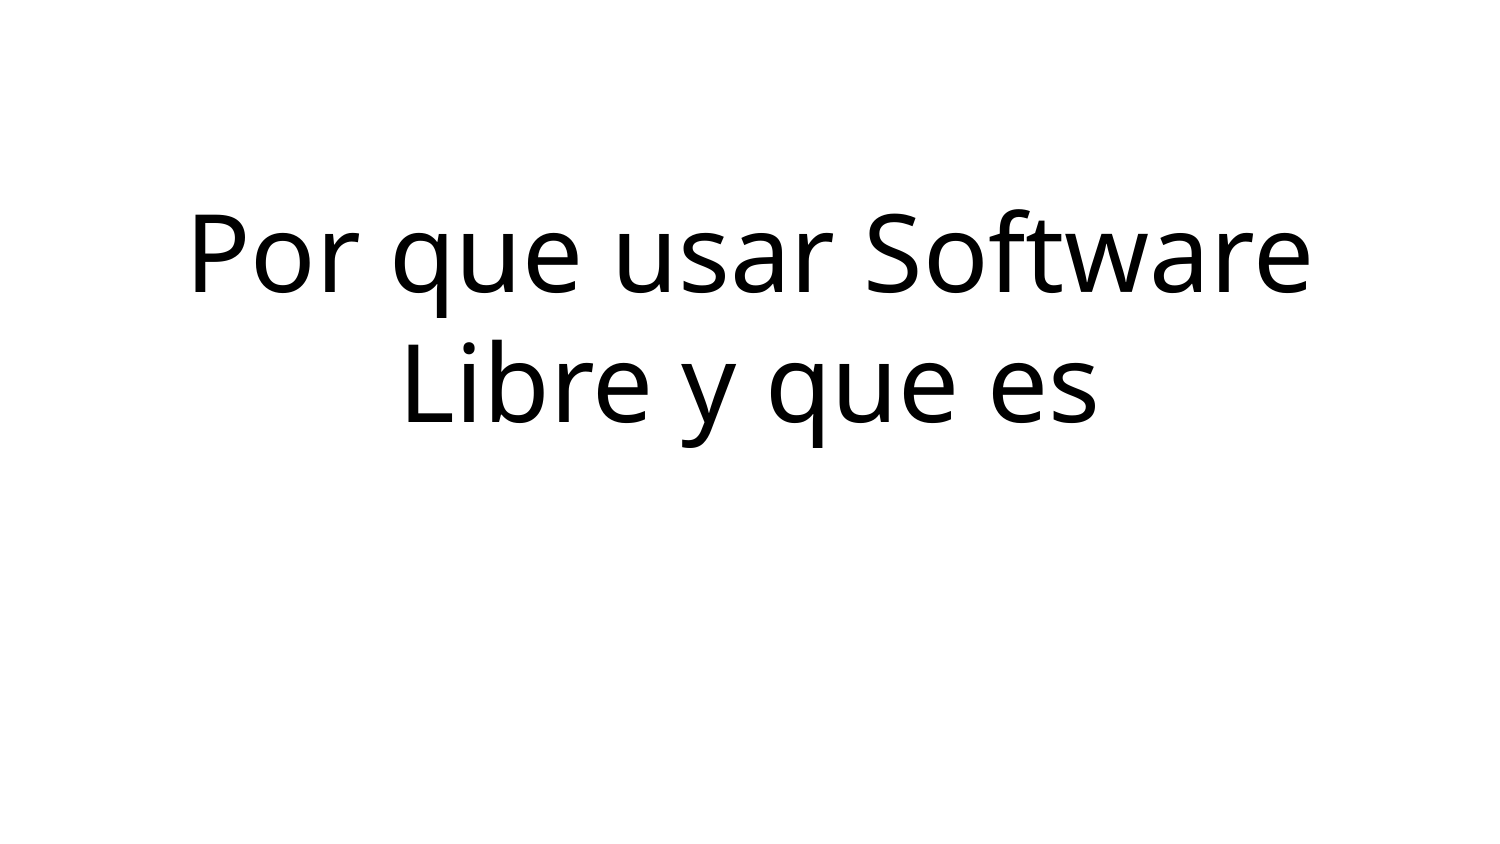

# Por que usar Software Libre y que es